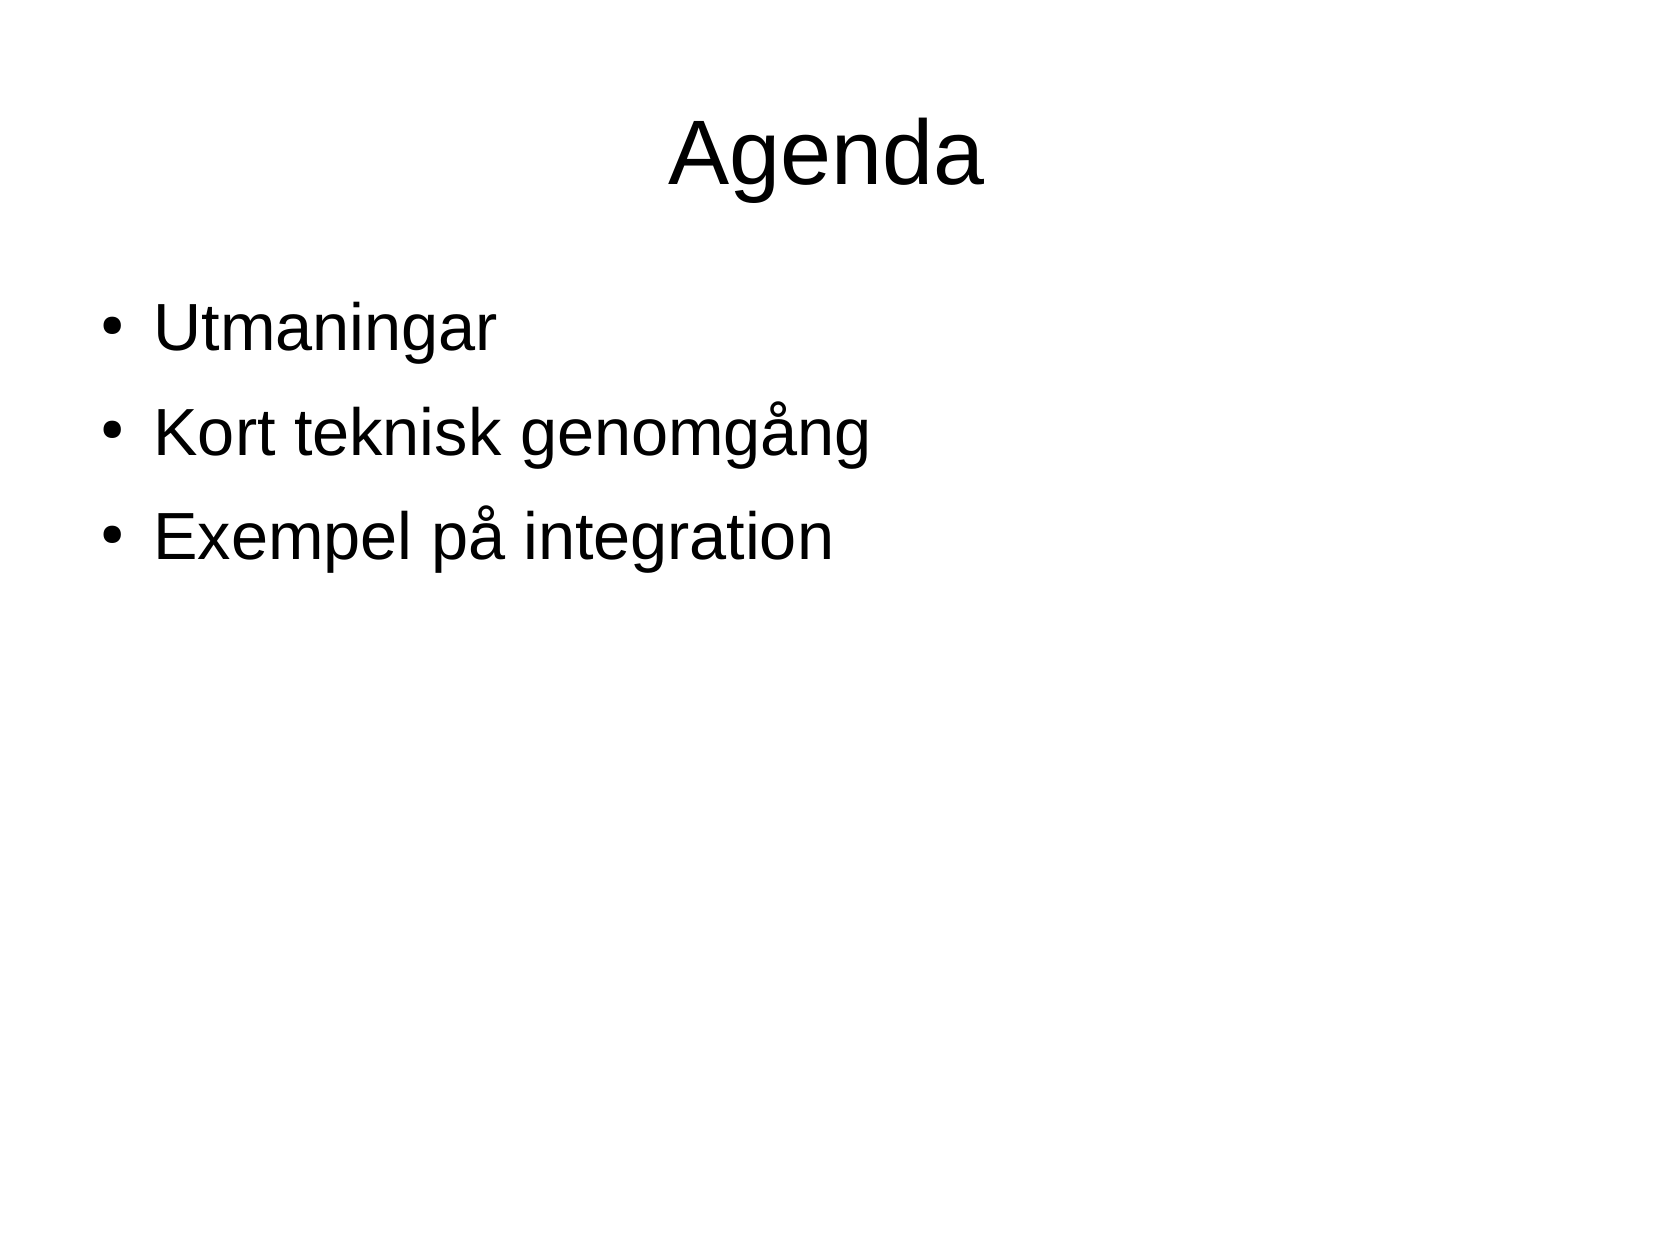

# Agenda
Utmaningar
Kort teknisk genomgång
Exempel på integration